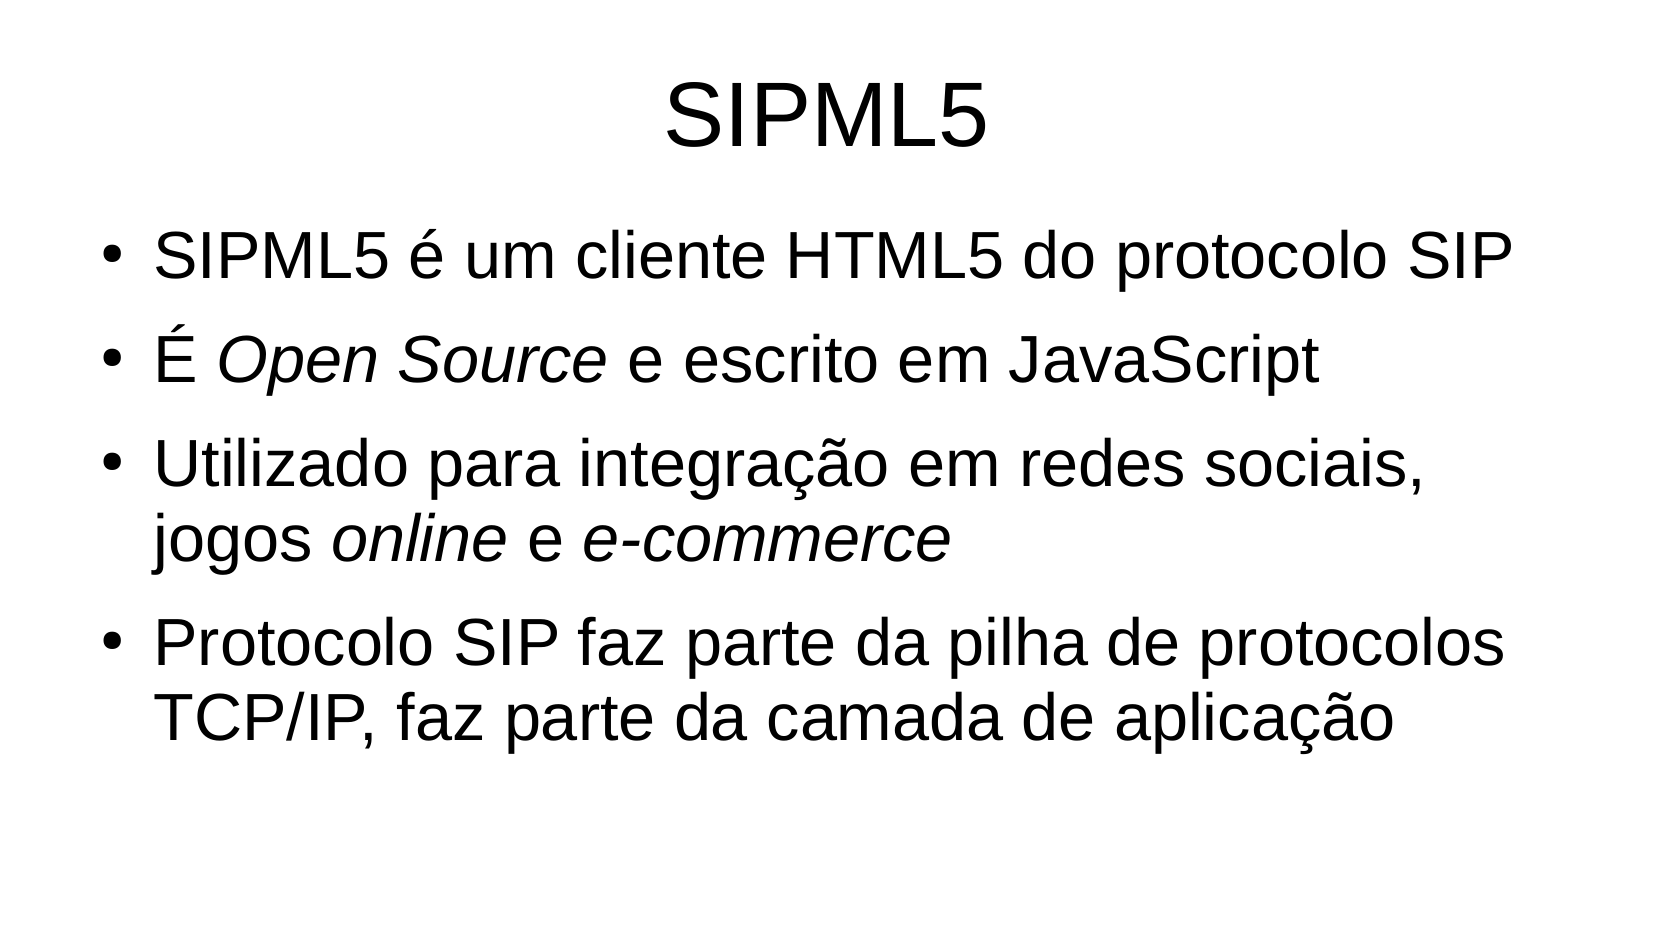

# SIPML5
SIPML5 é um cliente HTML5 do protocolo SIP
É Open Source e escrito em JavaScript
Utilizado para integração em redes sociais, jogos online e e-commerce
Protocolo SIP faz parte da pilha de protocolos TCP/IP, faz parte da camada de aplicação